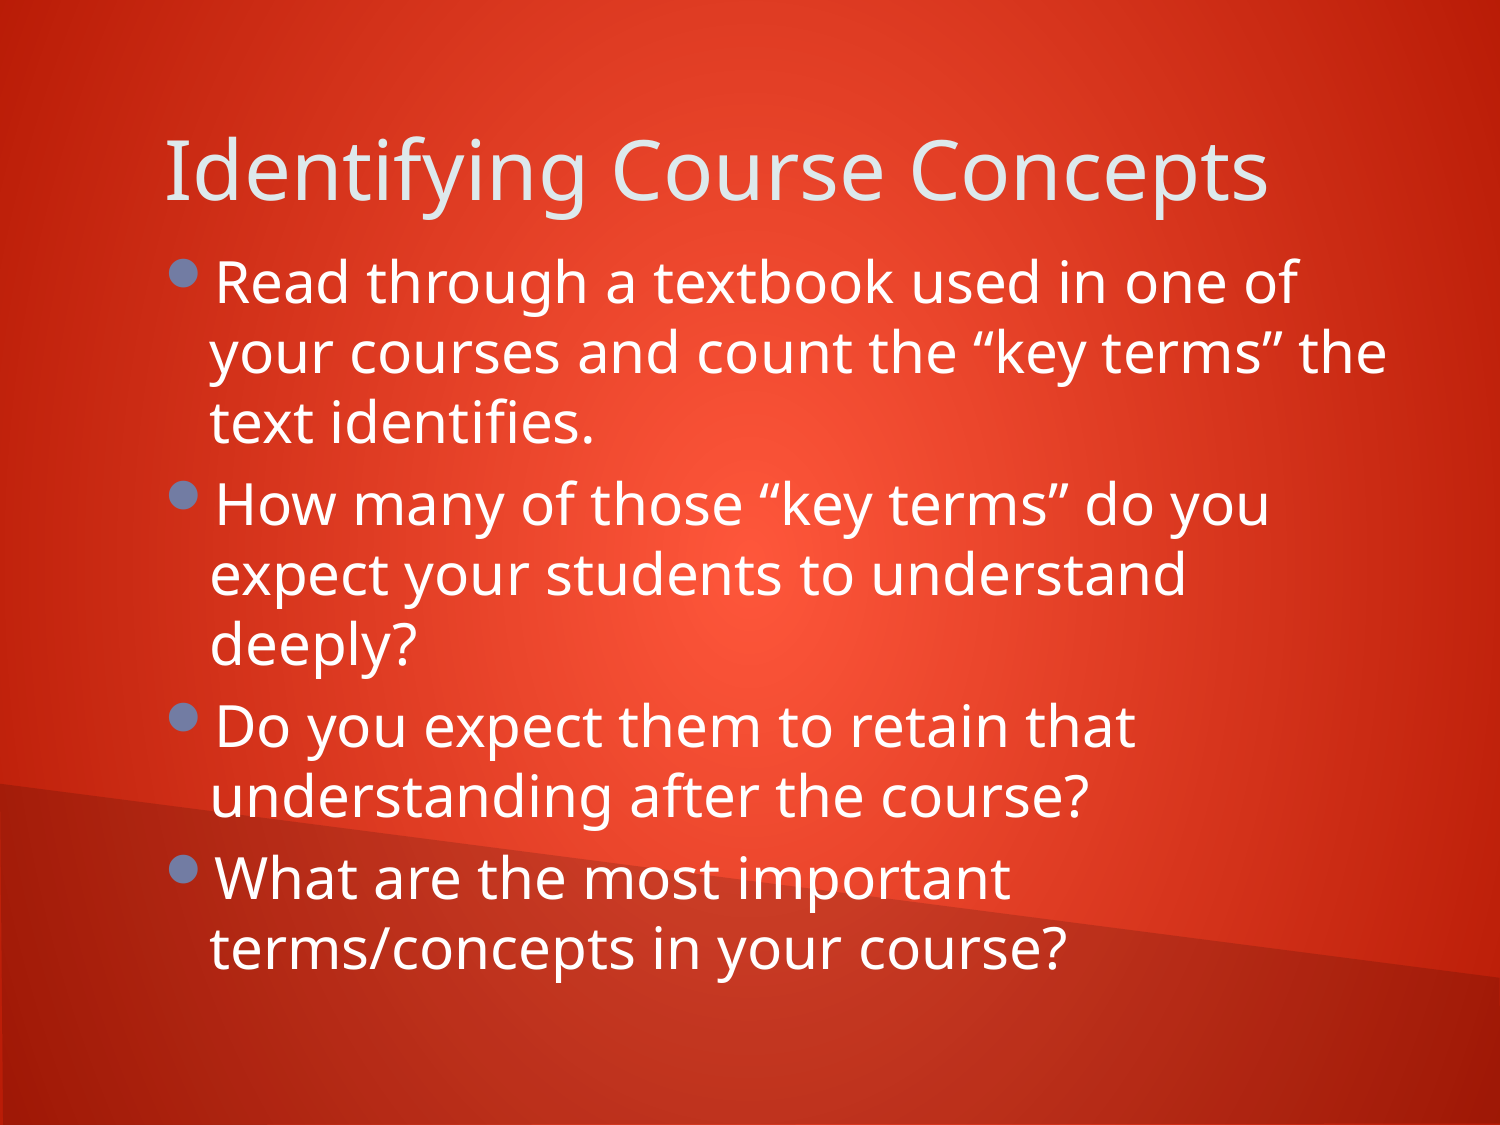

# Identifying Course Concepts
Read through a textbook used in one of your courses and count the “key terms” the text identifies.
How many of those “key terms” do you expect your students to understand deeply?
Do you expect them to retain that understanding after the course?
What are the most important terms/concepts in your course?